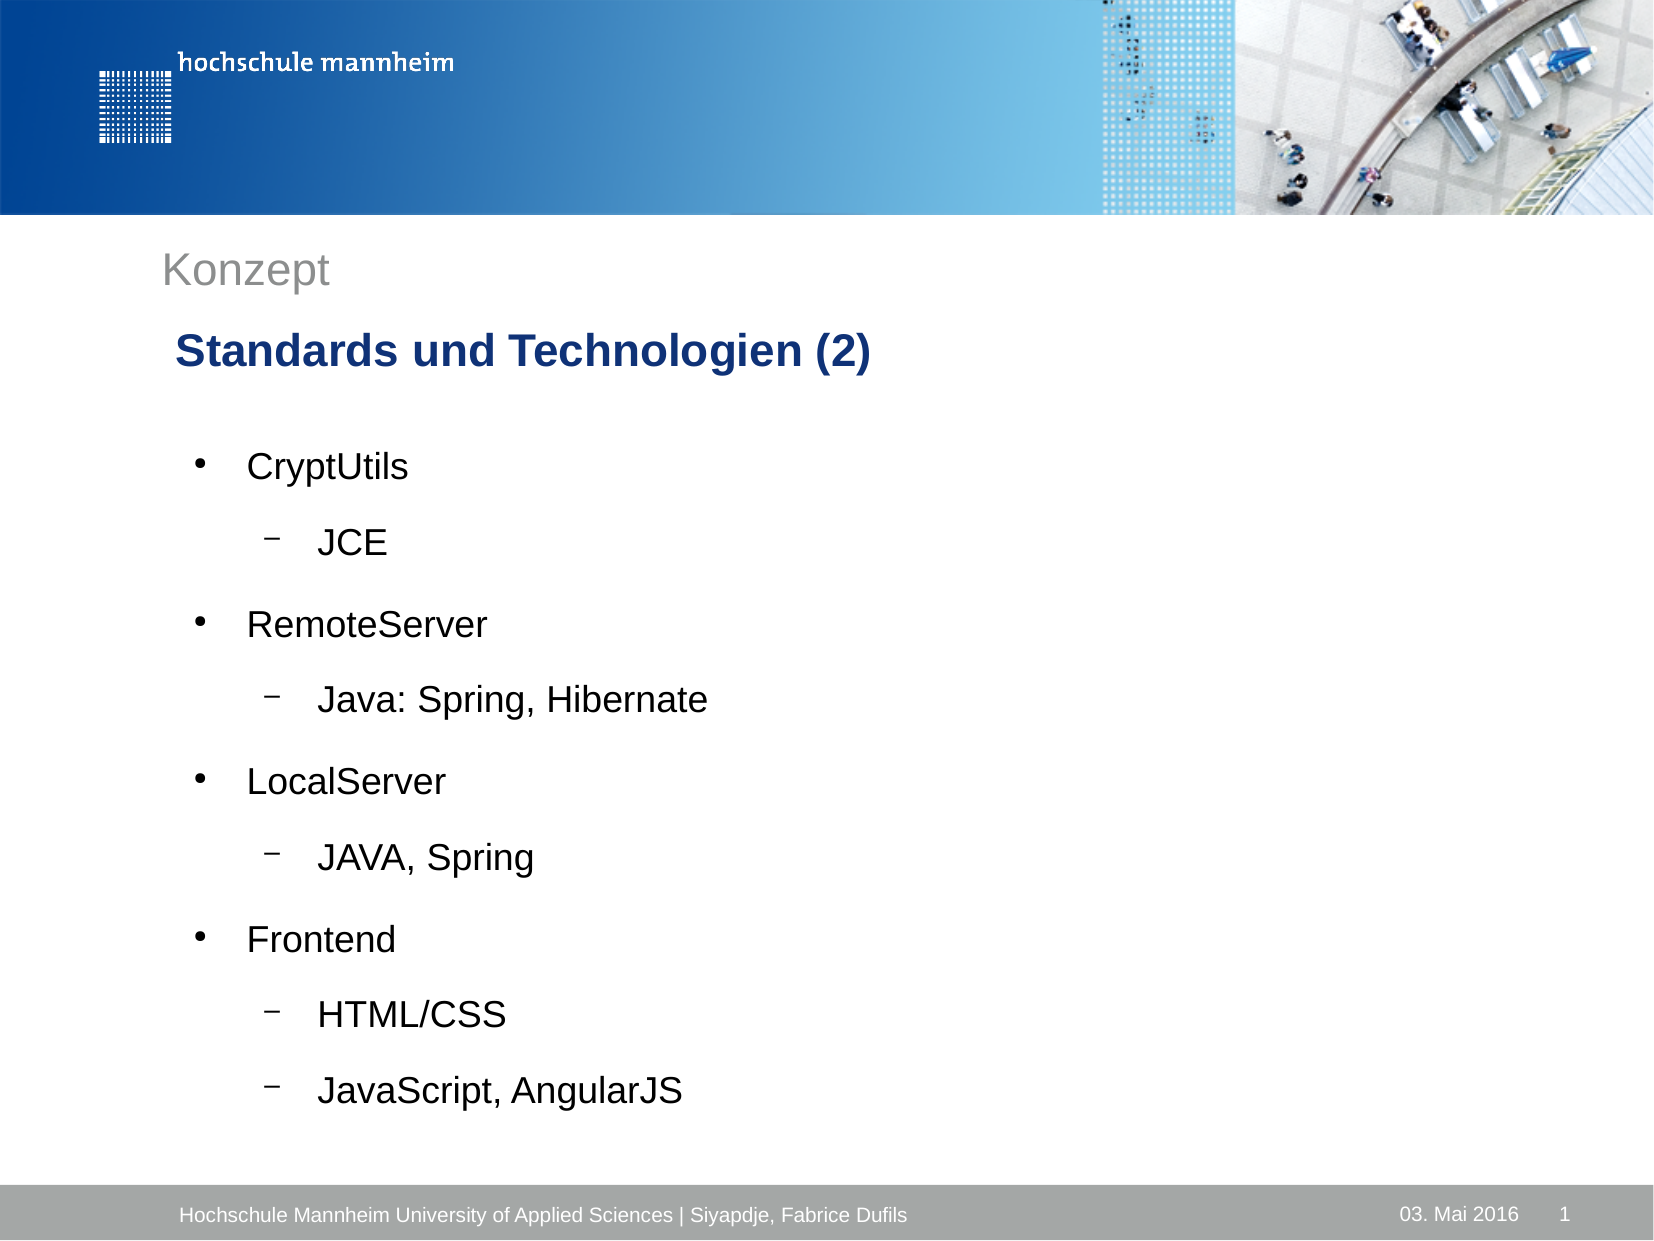

Konzept
# Standards und Technologien (2)
CryptUtils
JCE
RemoteServer
Java: Spring, Hibernate
LocalServer
JAVA, Spring
Frontend
HTML/CSS
JavaScript, AngularJS
Hochschule Mannheim University of Applied Sciences | Siyapdje, Fabrice Dufils
03. Mai 2016 1